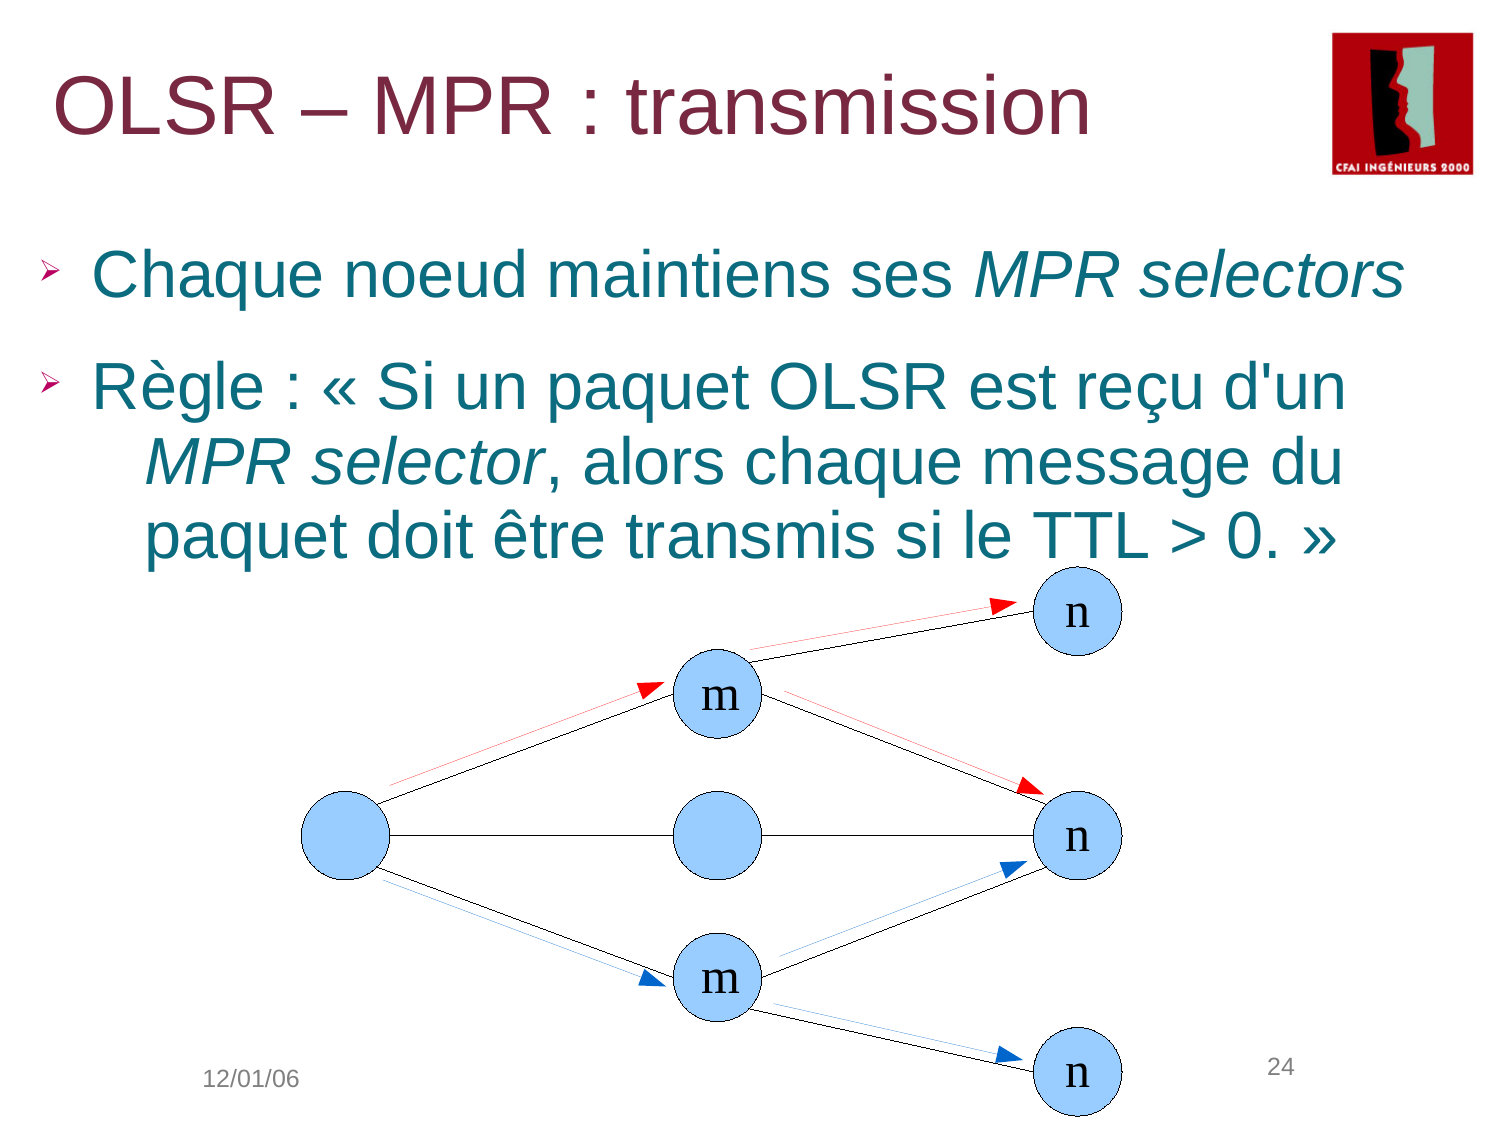

# OLSR – MPR : transmission
Chaque noeud maintiens ses MPR selectors
Règle : « Si un paquet OLSR est reçu d'un MPR selector, alors chaque message du paquet doit être transmis si le TTL > 0. »
n
m
n
m
n
24